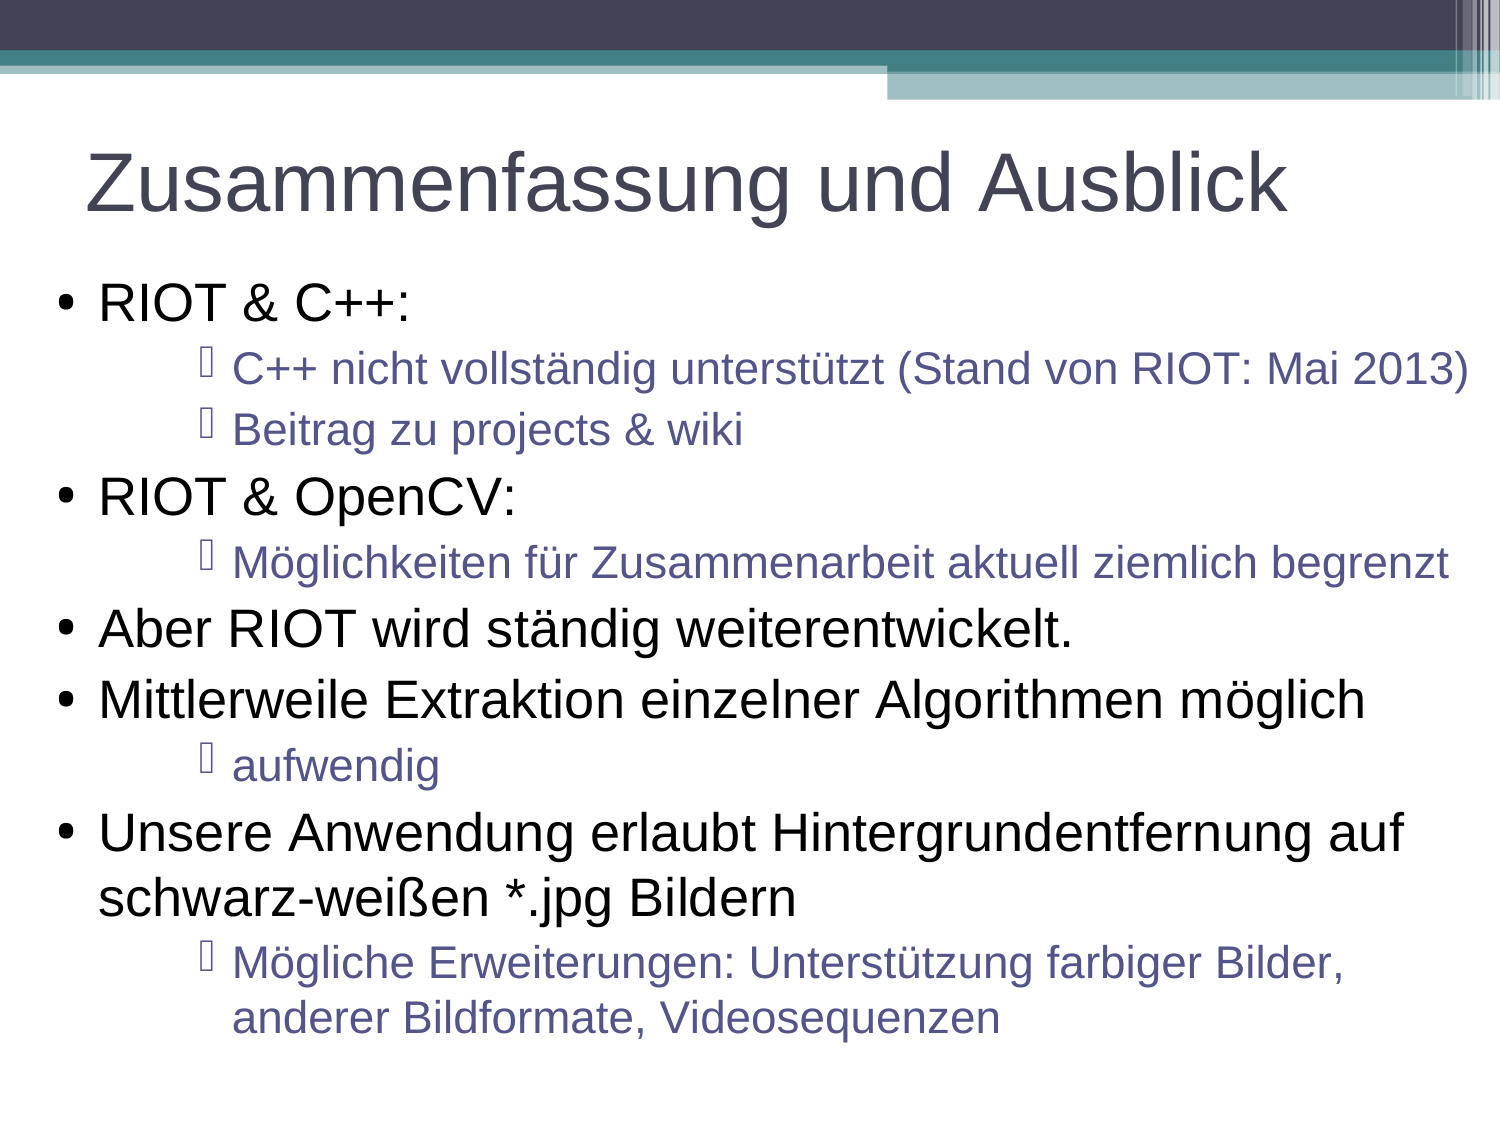

# Zusammenfassung und Ausblick
RIOT & C++:
C++ nicht vollständig unterstützt (Stand von RIOT: Mai 2013)
Beitrag zu projects & wiki
RIOT & OpenCV:
Möglichkeiten für Zusammenarbeit aktuell ziemlich begrenzt
Aber RIOT wird ständig weiterentwickelt.
Mittlerweile Extraktion einzelner Algorithmen möglich
aufwendig
Unsere Anwendung erlaubt Hintergrundentfernung auf schwarz-weißen *.jpg Bildern
Mögliche Erweiterungen: Unterstützung farbiger Bilder, anderer Bildformate, Videosequenzen